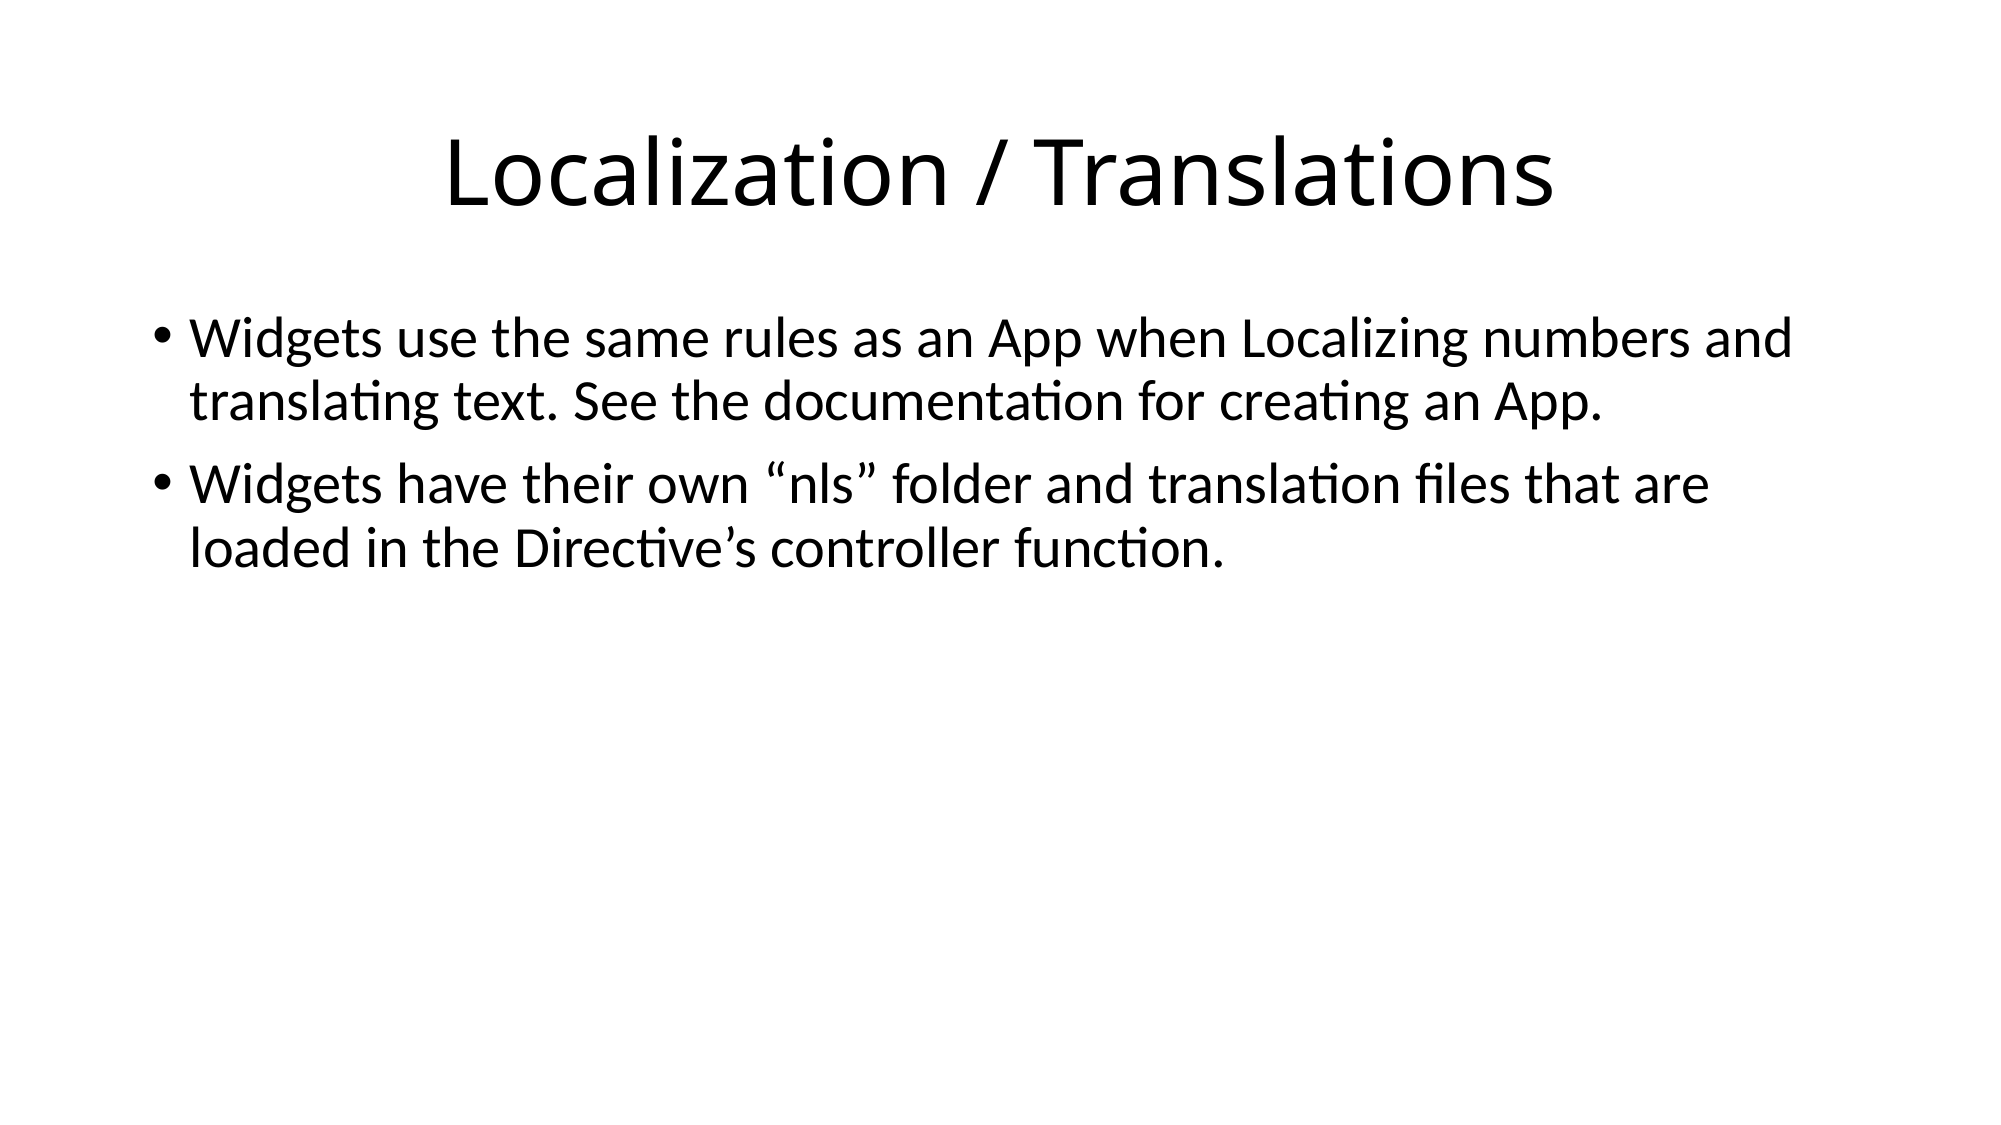

# Localization / Translations
Widgets use the same rules as an App when Localizing numbers and translating text. See the documentation for creating an App.
Widgets have their own “nls” folder and translation files that are loaded in the Directive’s controller function.